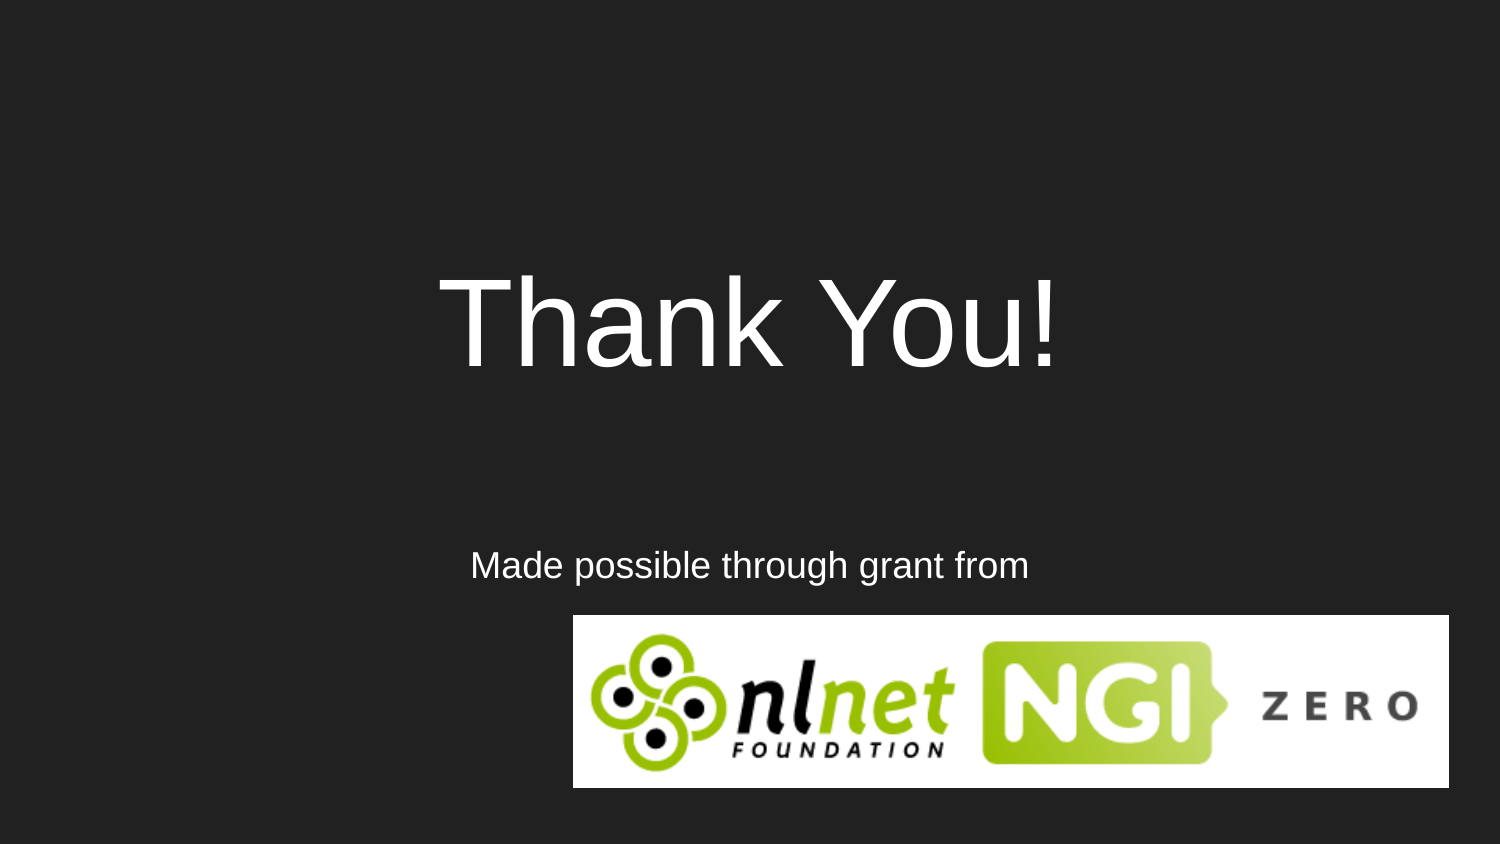

# Thank You! Made possible through grant from